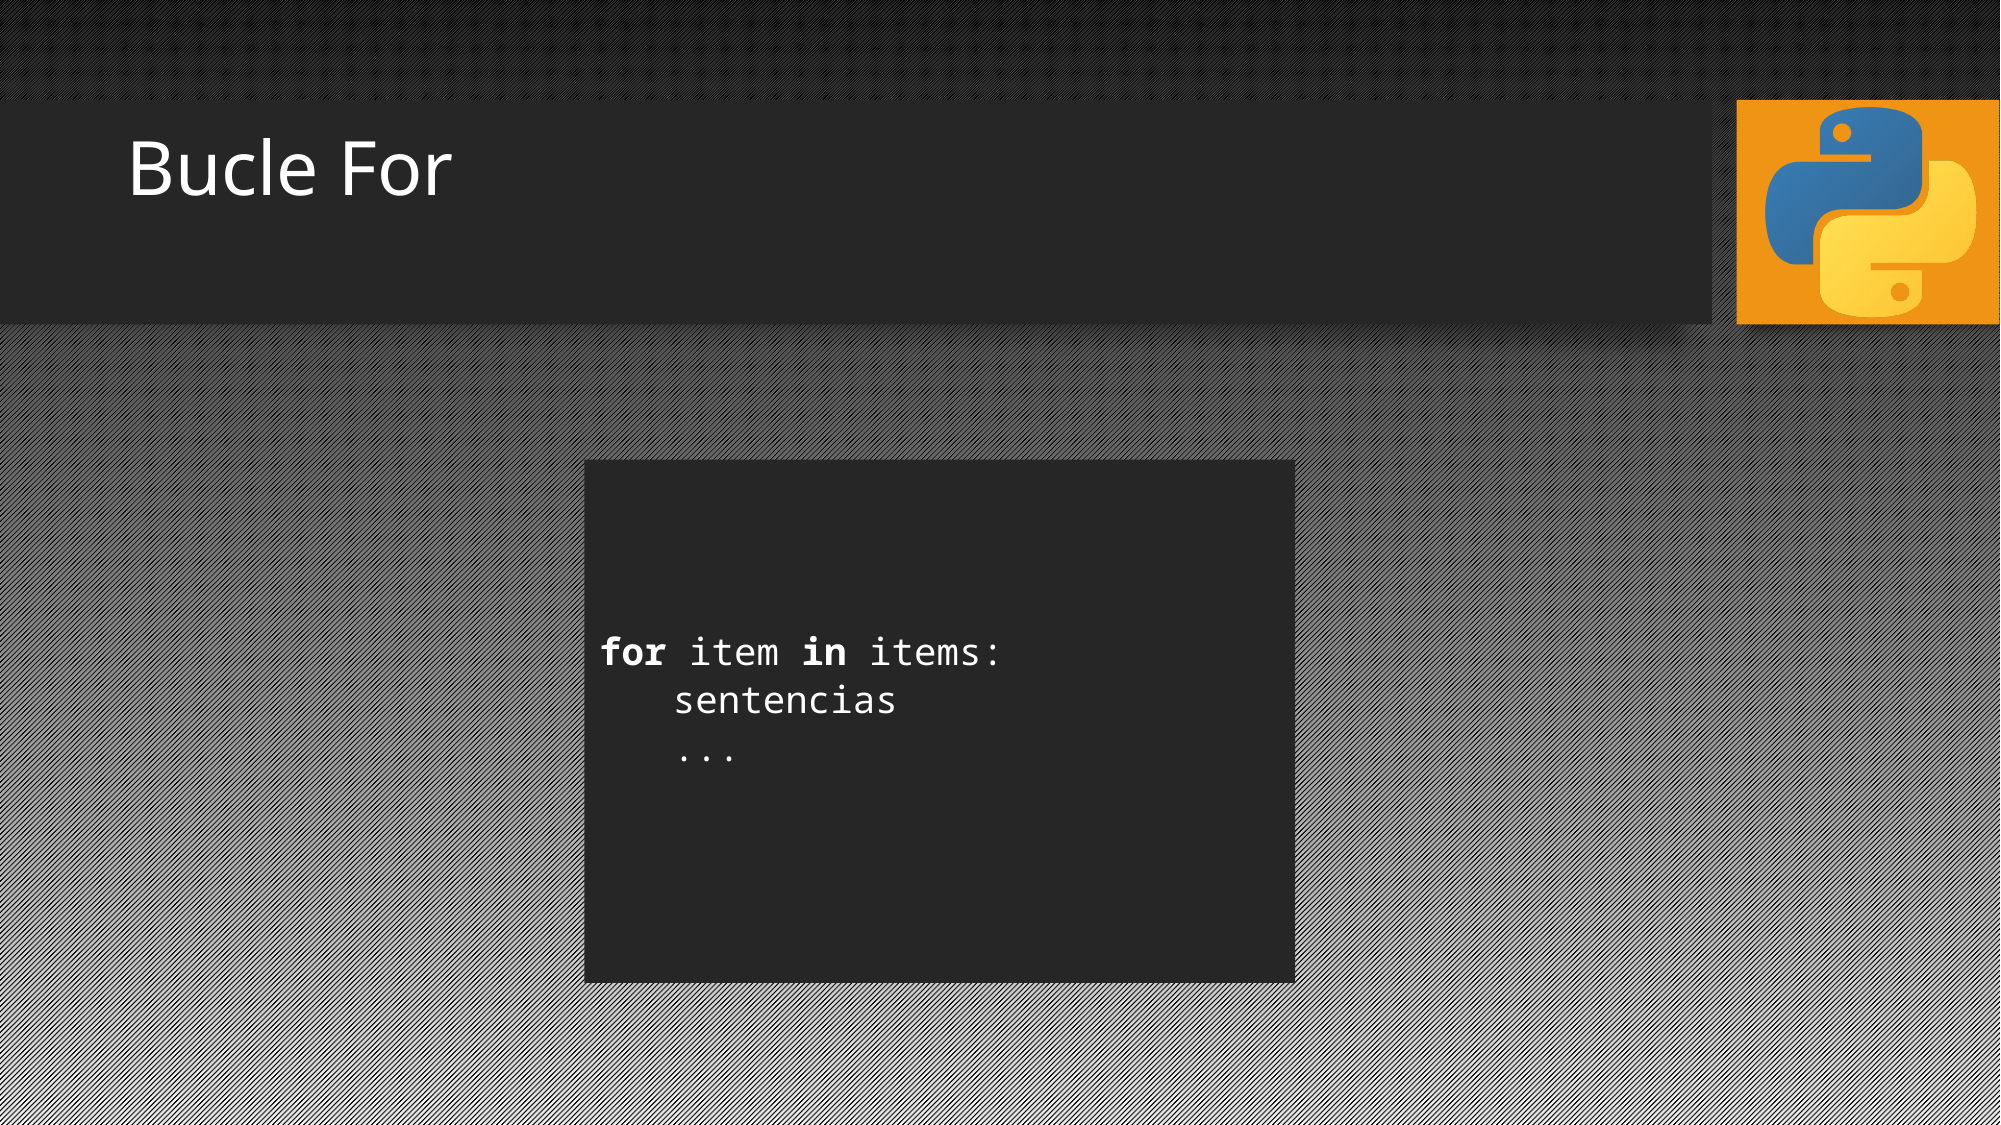

# Bucle For
for item in items:
	sentencias
	...